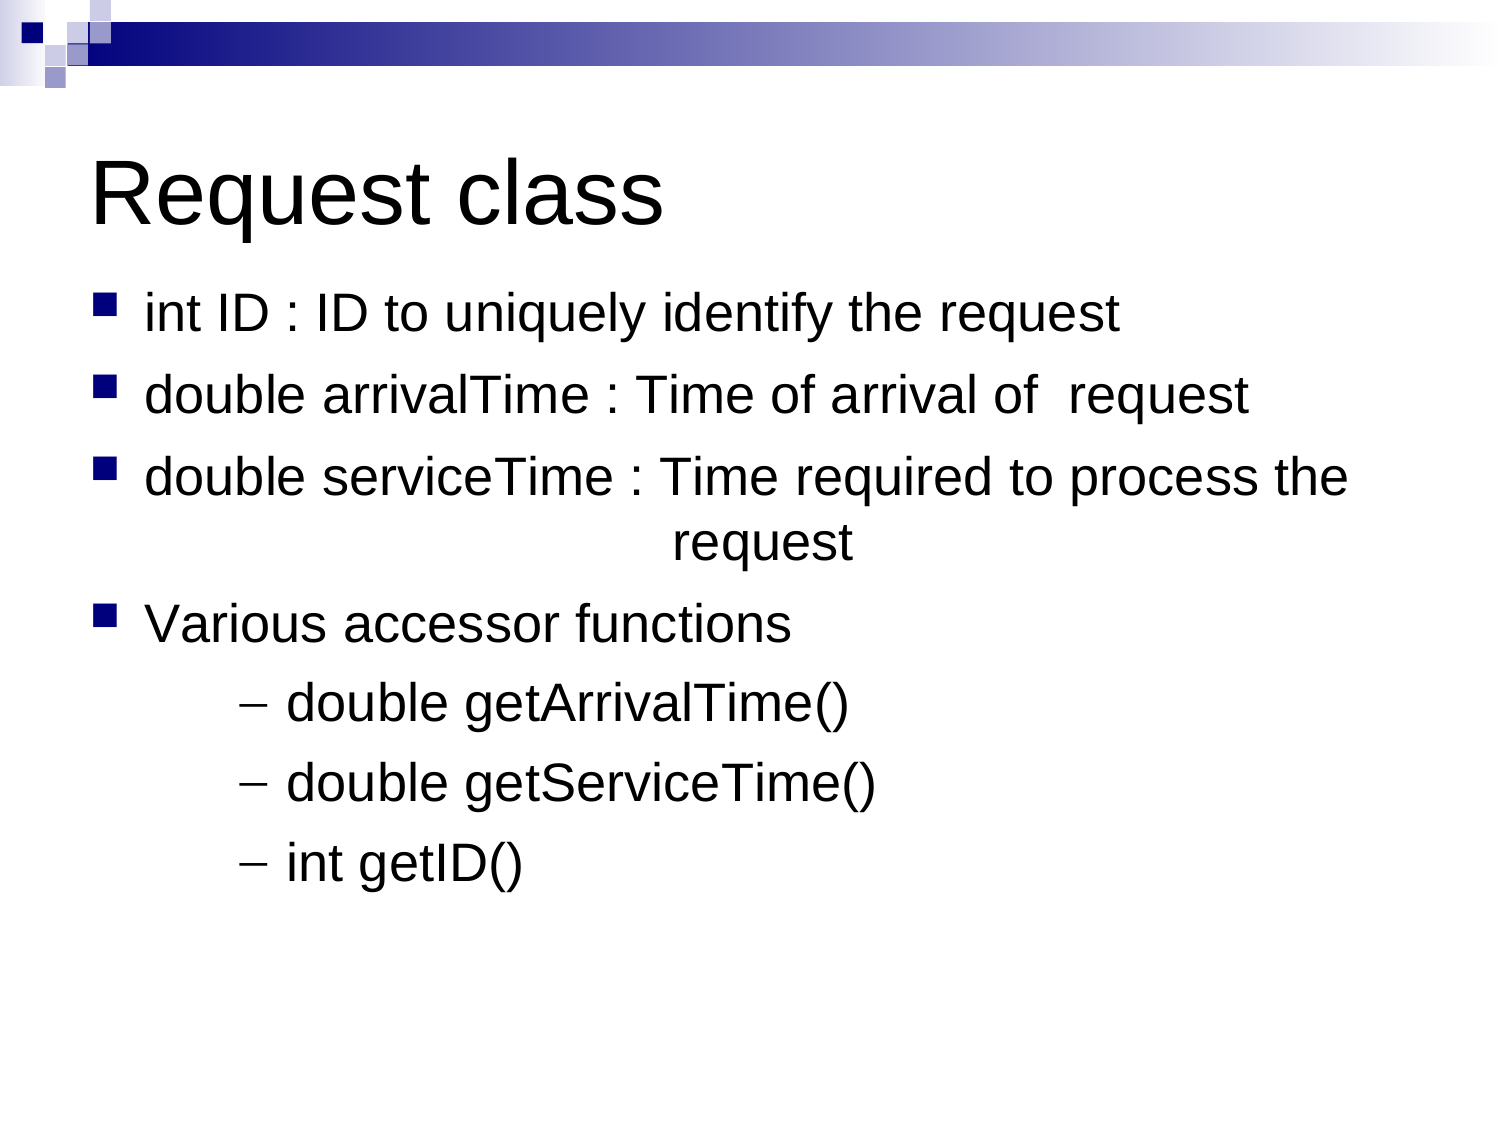

# Request class
int ID : ID to uniquely identify the request
double arrivalTime : Time of arrival of request
double serviceTime : Time required to process the 							 request
Various accessor functions
double getArrivalTime()
double getServiceTime()
int getID()